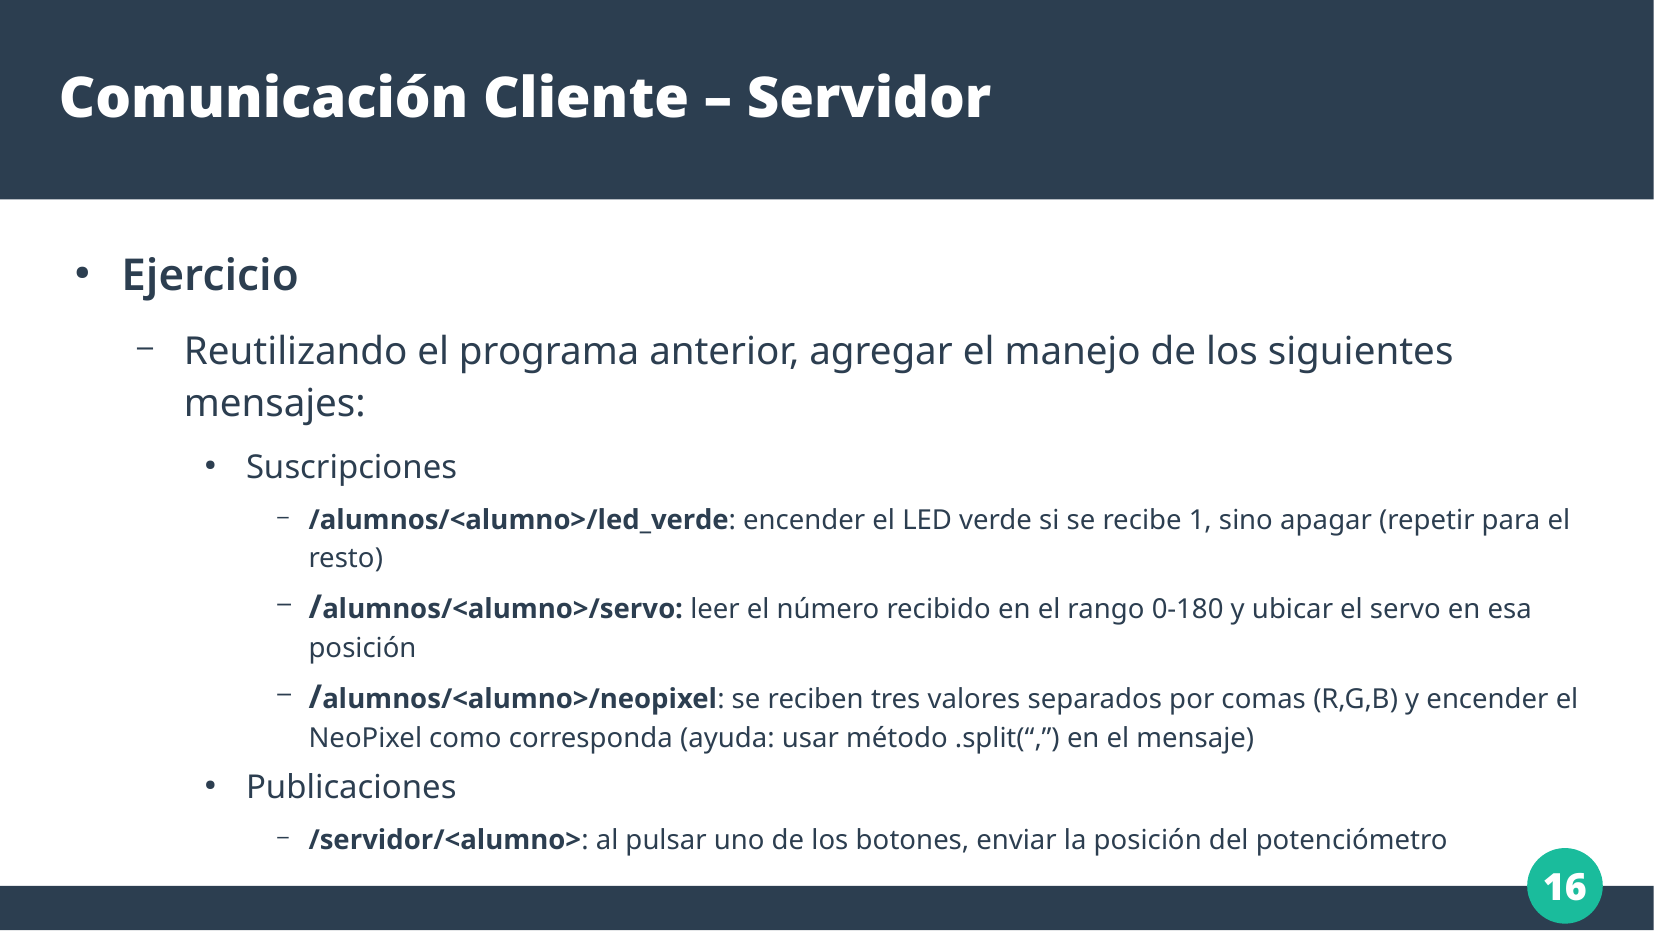

# Comunicación Cliente – Servidor
Ejercicio
Reutilizando el programa anterior, agregar el manejo de los siguientes mensajes:
Suscripciones
/alumnos/<alumno>/led_verde: encender el LED verde si se recibe 1, sino apagar (repetir para el resto)
/alumnos/<alumno>/servo: leer el número recibido en el rango 0-180 y ubicar el servo en esa posición
/alumnos/<alumno>/neopixel: se reciben tres valores separados por comas (R,G,B) y encender el NeoPixel como corresponda (ayuda: usar método .split(“,”) en el mensaje)
Publicaciones
/servidor/<alumno>: al pulsar uno de los botones, enviar la posición del potenciómetro